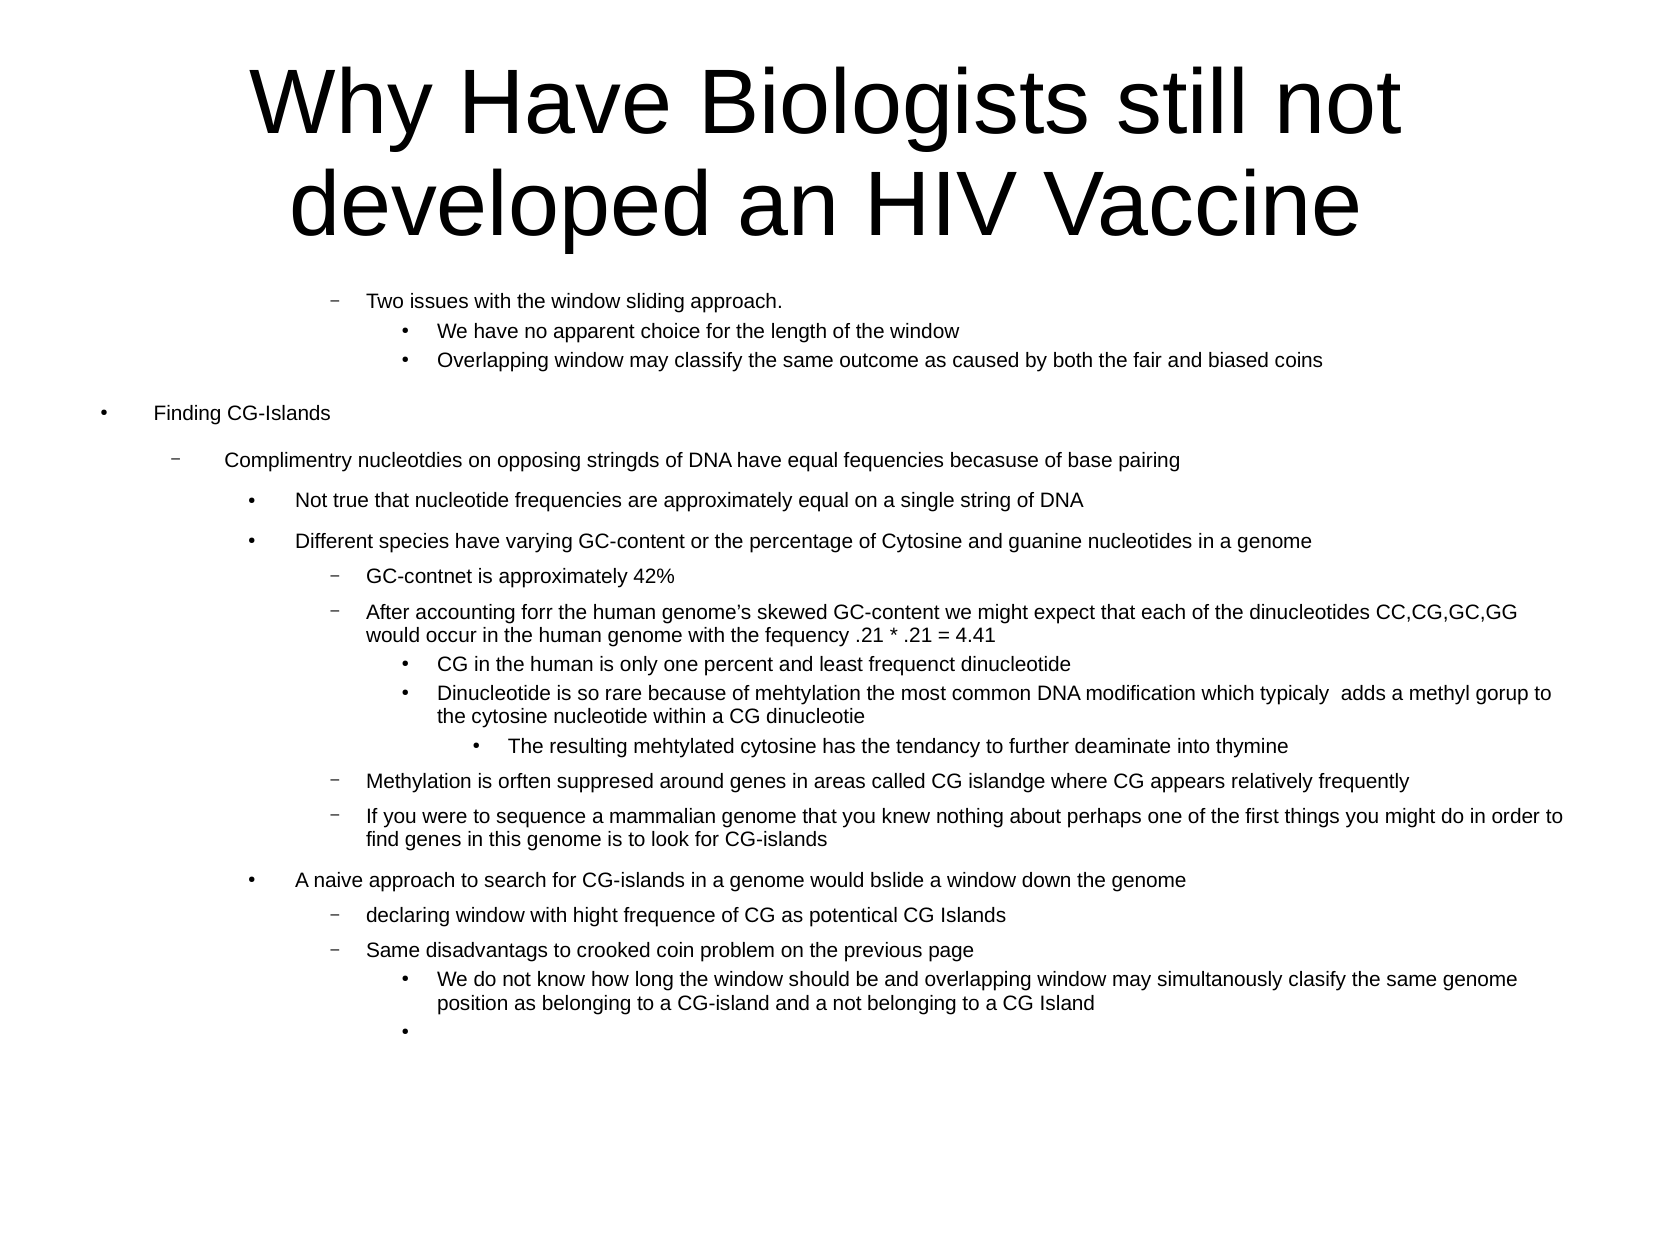

# Why Have Biologists still not developed an HIV Vaccine
Two issues with the window sliding approach.
We have no apparent choice for the length of the window
Overlapping window may classify the same outcome as caused by both the fair and biased coins
Finding CG-Islands
Complimentry nucleotdies on opposing stringds of DNA have equal fequencies becasuse of base pairing
Not true that nucleotide frequencies are approximately equal on a single string of DNA
Different species have varying GC-content or the percentage of Cytosine and guanine nucleotides in a genome
GC-contnet is approximately 42%
After accounting forr the human genome’s skewed GC-content we might expect that each of the dinucleotides CC,CG,GC,GG would occur in the human genome with the fequency .21 * .21 = 4.41
CG in the human is only one percent and least frequenct dinucleotide
Dinucleotide is so rare because of mehtylation the most common DNA modification which typicaly adds a methyl gorup to the cytosine nucleotide within a CG dinucleotie
The resulting mehtylated cytosine has the tendancy to further deaminate into thymine
Methylation is orften suppresed around genes in areas called CG islandge where CG appears relatively frequently
If you were to sequence a mammalian genome that you knew nothing about perhaps one of the first things you might do in order to find genes in this genome is to look for CG-islands
A naive approach to search for CG-islands in a genome would bslide a window down the genome
declaring window with hight frequence of CG as potentical CG Islands
Same disadvantags to crooked coin problem on the previous page
We do not know how long the window should be and overlapping window may simultanously clasify the same genome position as belonging to a CG-island and a not belonging to a CG Island